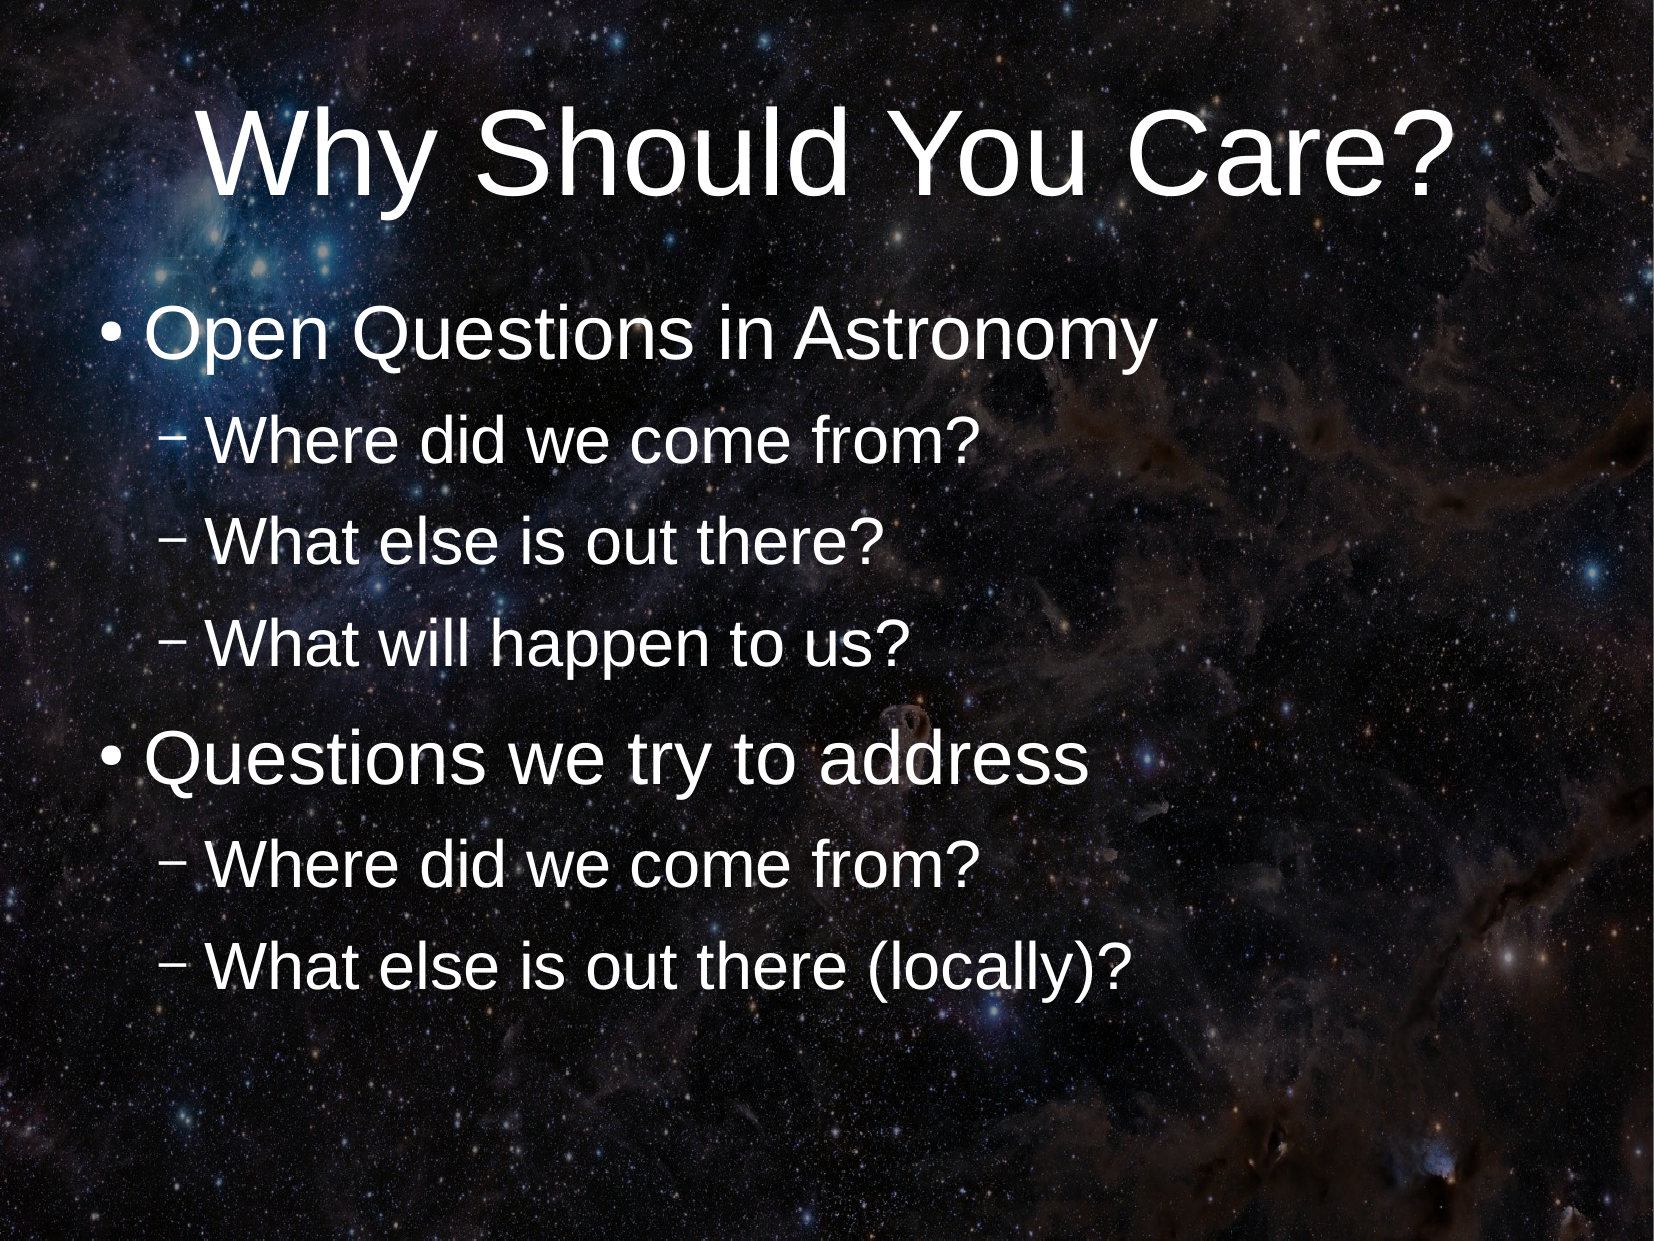

# Why Should You Care?
Open Questions in Astronomy
Where did we come from?
What else is out there?
What will happen to us?
Questions we try to address
Where did we come from?
What else is out there (locally)?